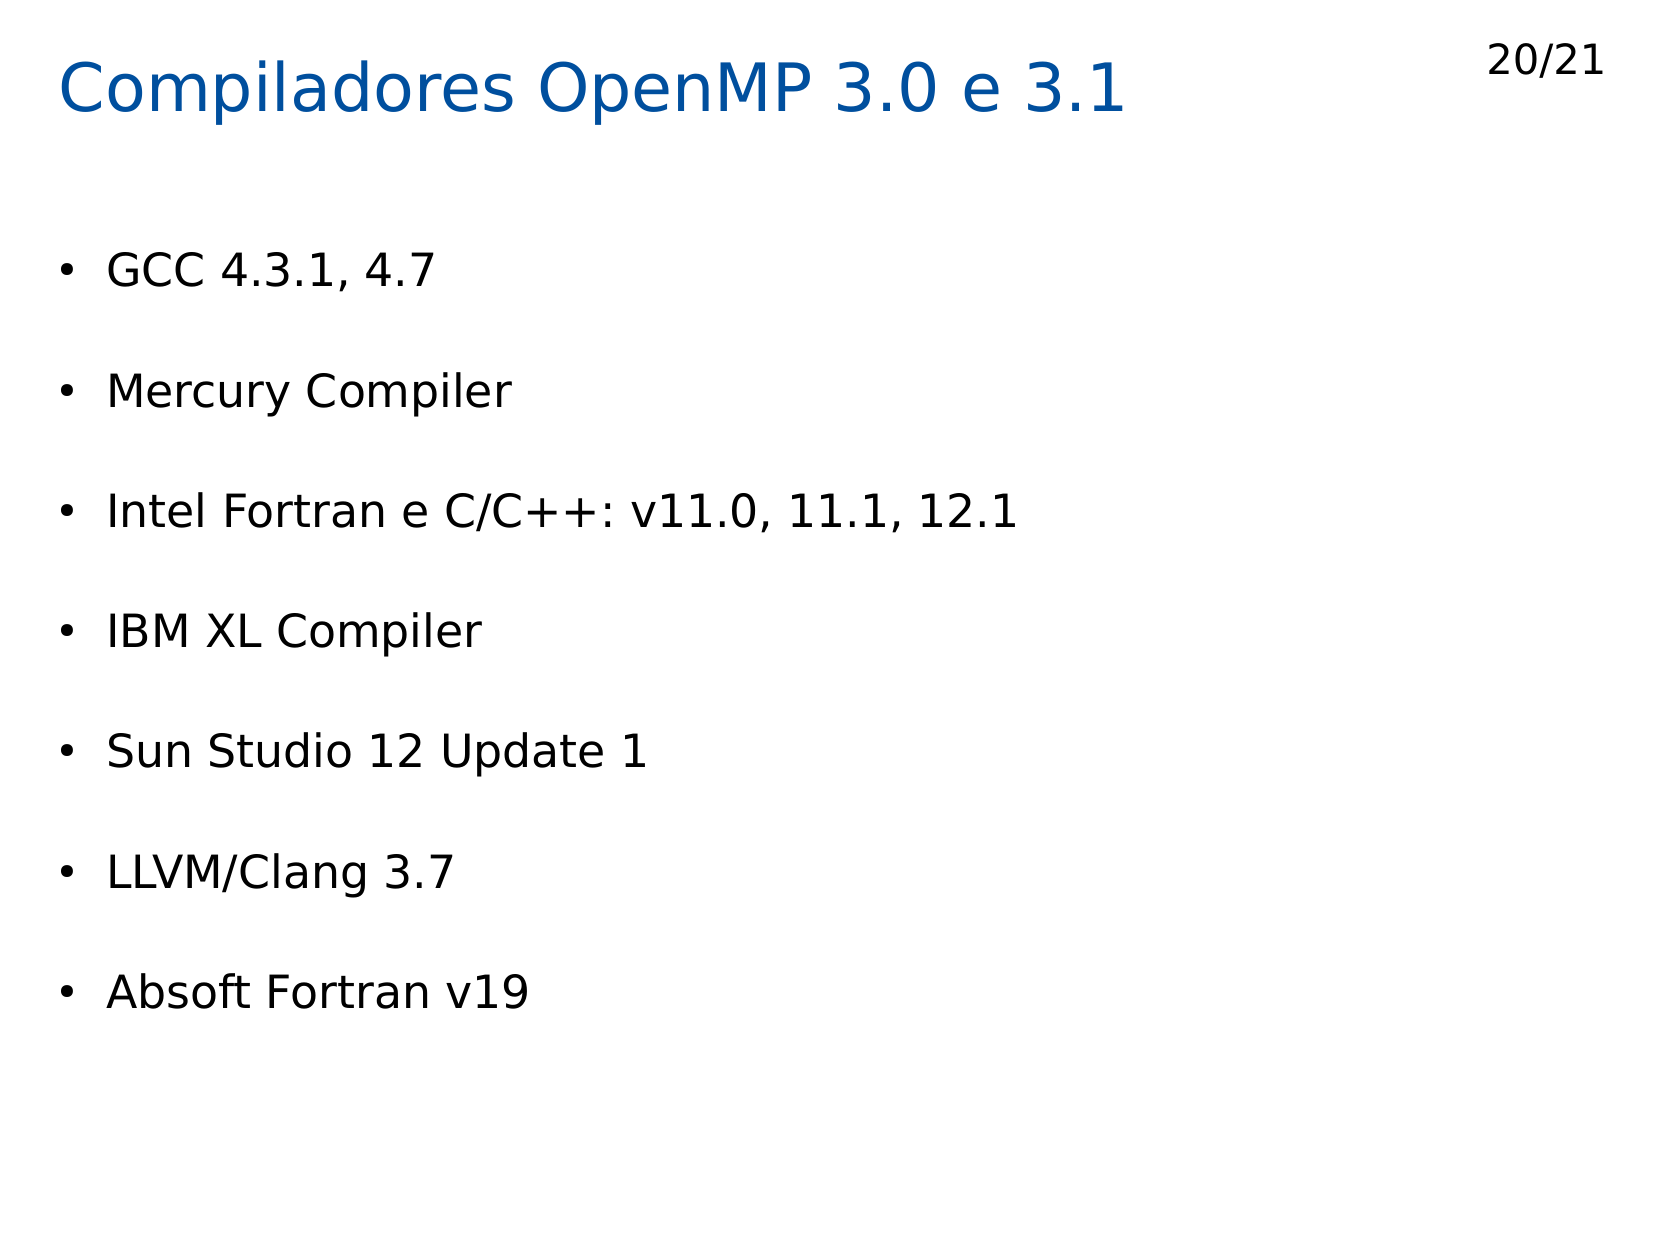

# Compiladores OpenMP 3.0 e 3.1
20
GCC 4.3.1, 4.7
Mercury Compiler
Intel Fortran e C/C++: v11.0, 11.1, 12.1
IBM XL Compiler
Sun Studio 12 Update 1
LLVM/Clang 3.7
Absoft Fortran v19